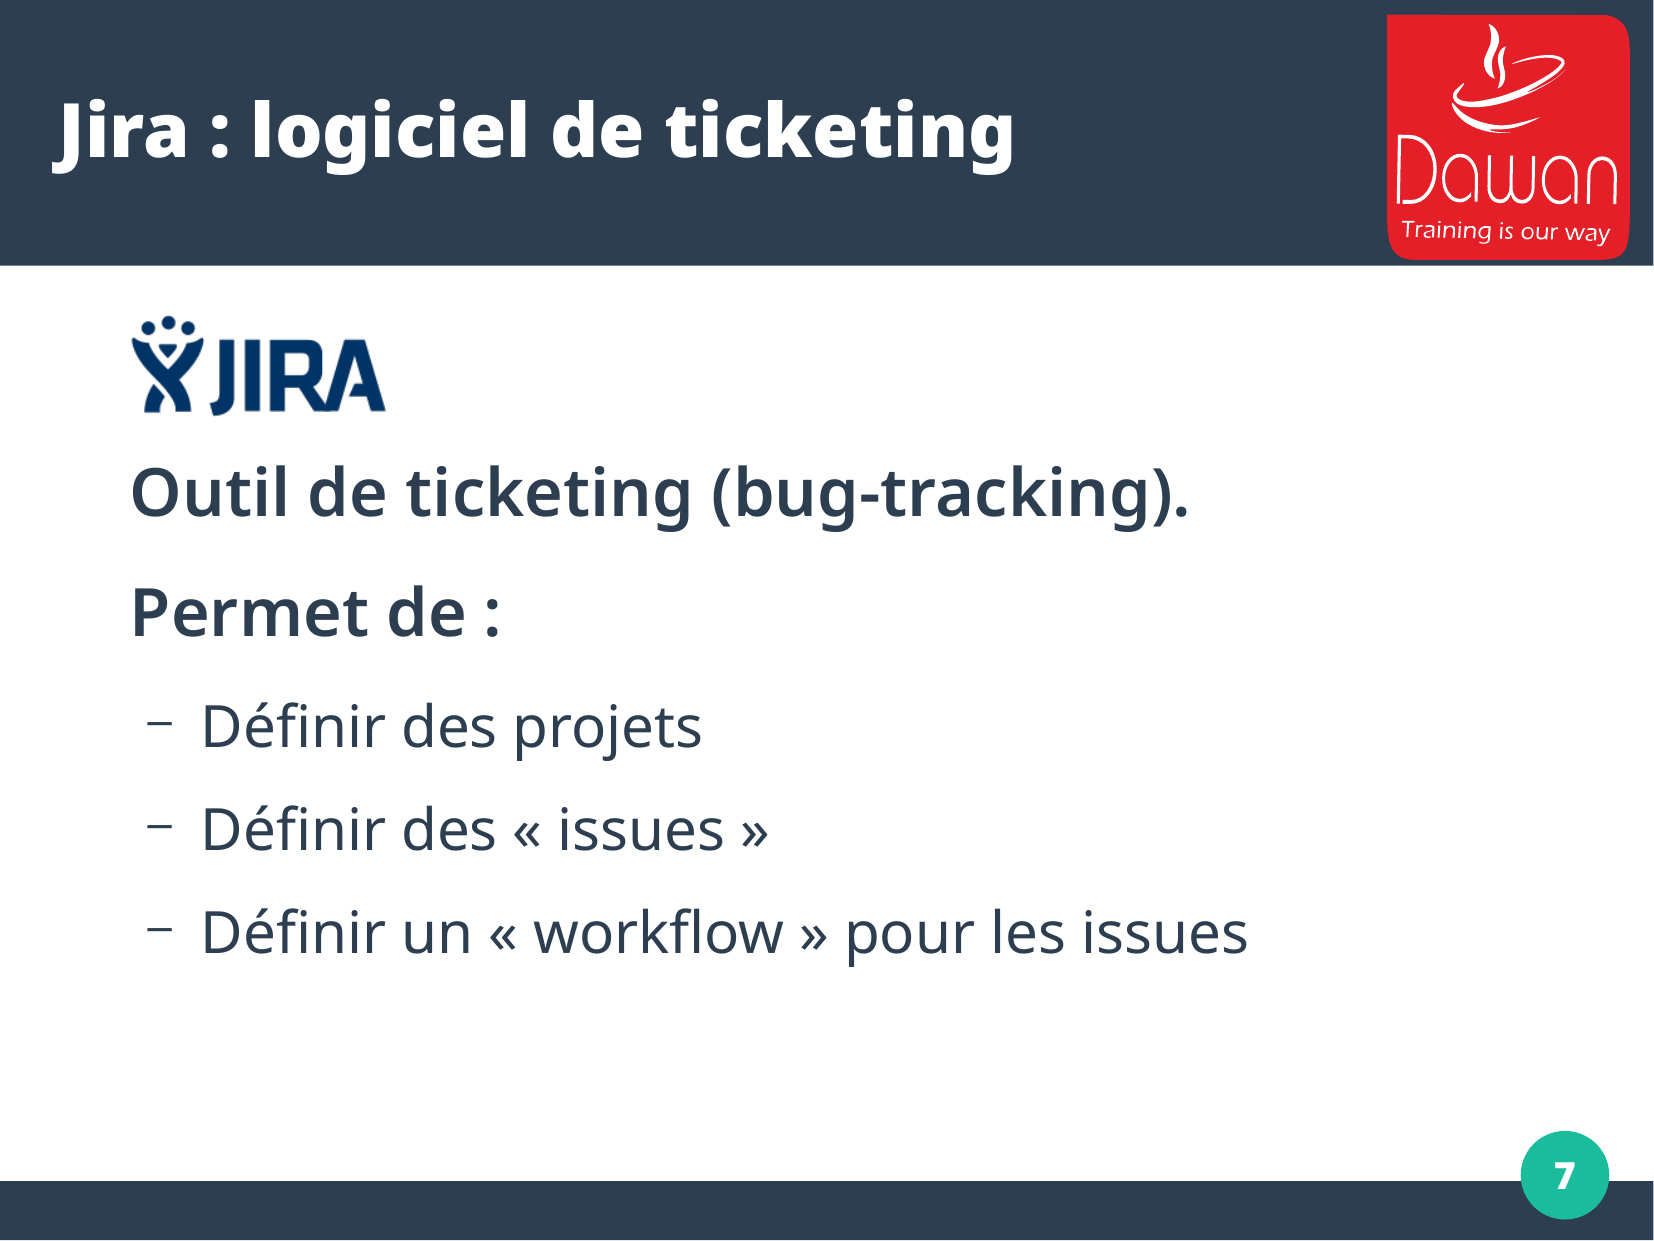

# Jira : logiciel de ticketing
Outil de ticketing (bug-tracking).
Permet de :
Définir des projets
Définir des « issues »
Définir un « workflow » pour les issues
7